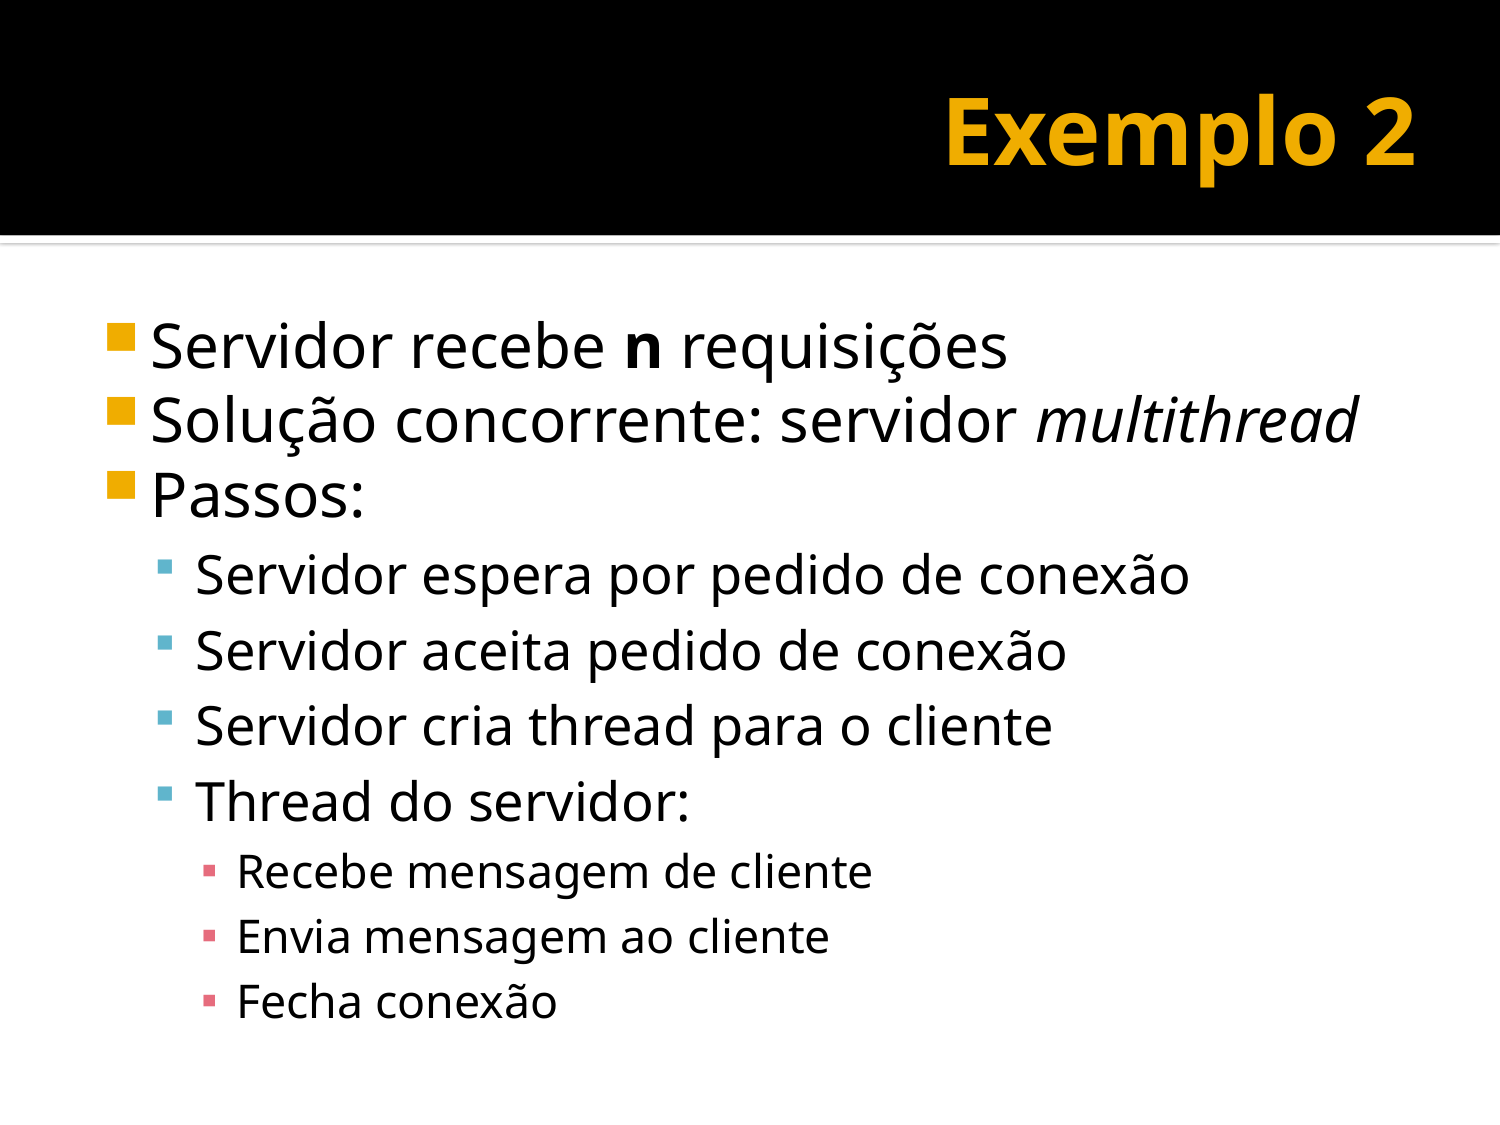

# Exemplo 2
Servidor recebe n requisições
Solução concorrente: servidor multithread
Passos:
Servidor espera por pedido de conexão
Servidor aceita pedido de conexão
Servidor cria thread para o cliente
Thread do servidor:
Recebe mensagem de cliente
Envia mensagem ao cliente
Fecha conexão